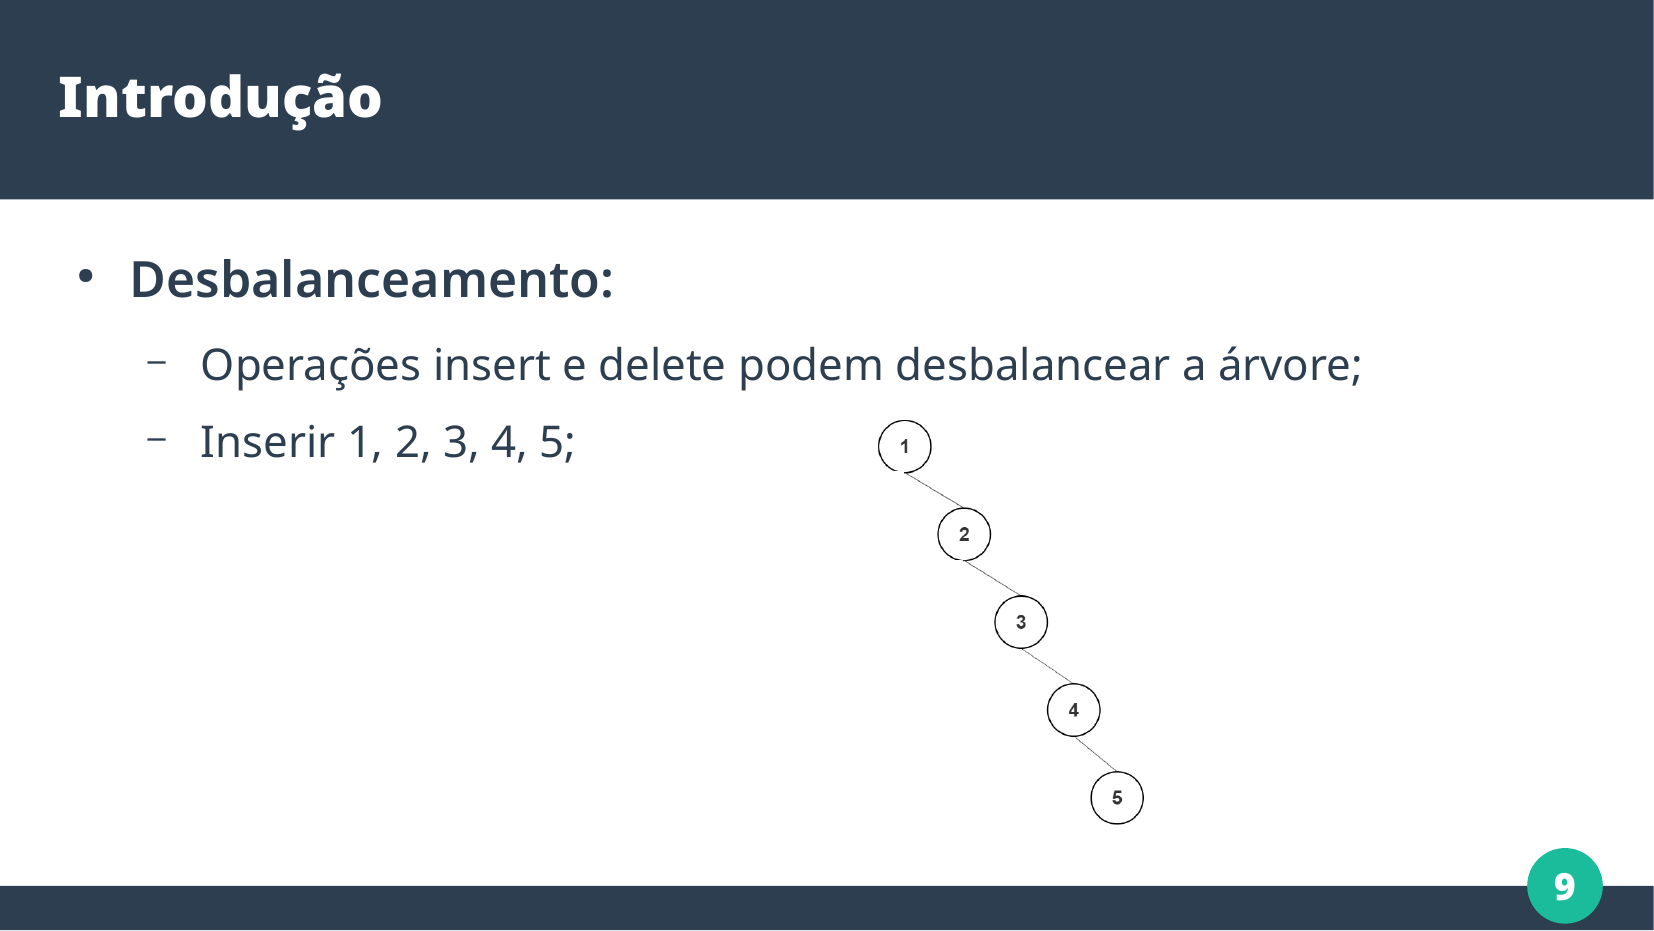

# Introdução
Desbalanceamento:
Operações insert e delete podem desbalancear a árvore;
Inserir 1, 2, 3, 4, 5;